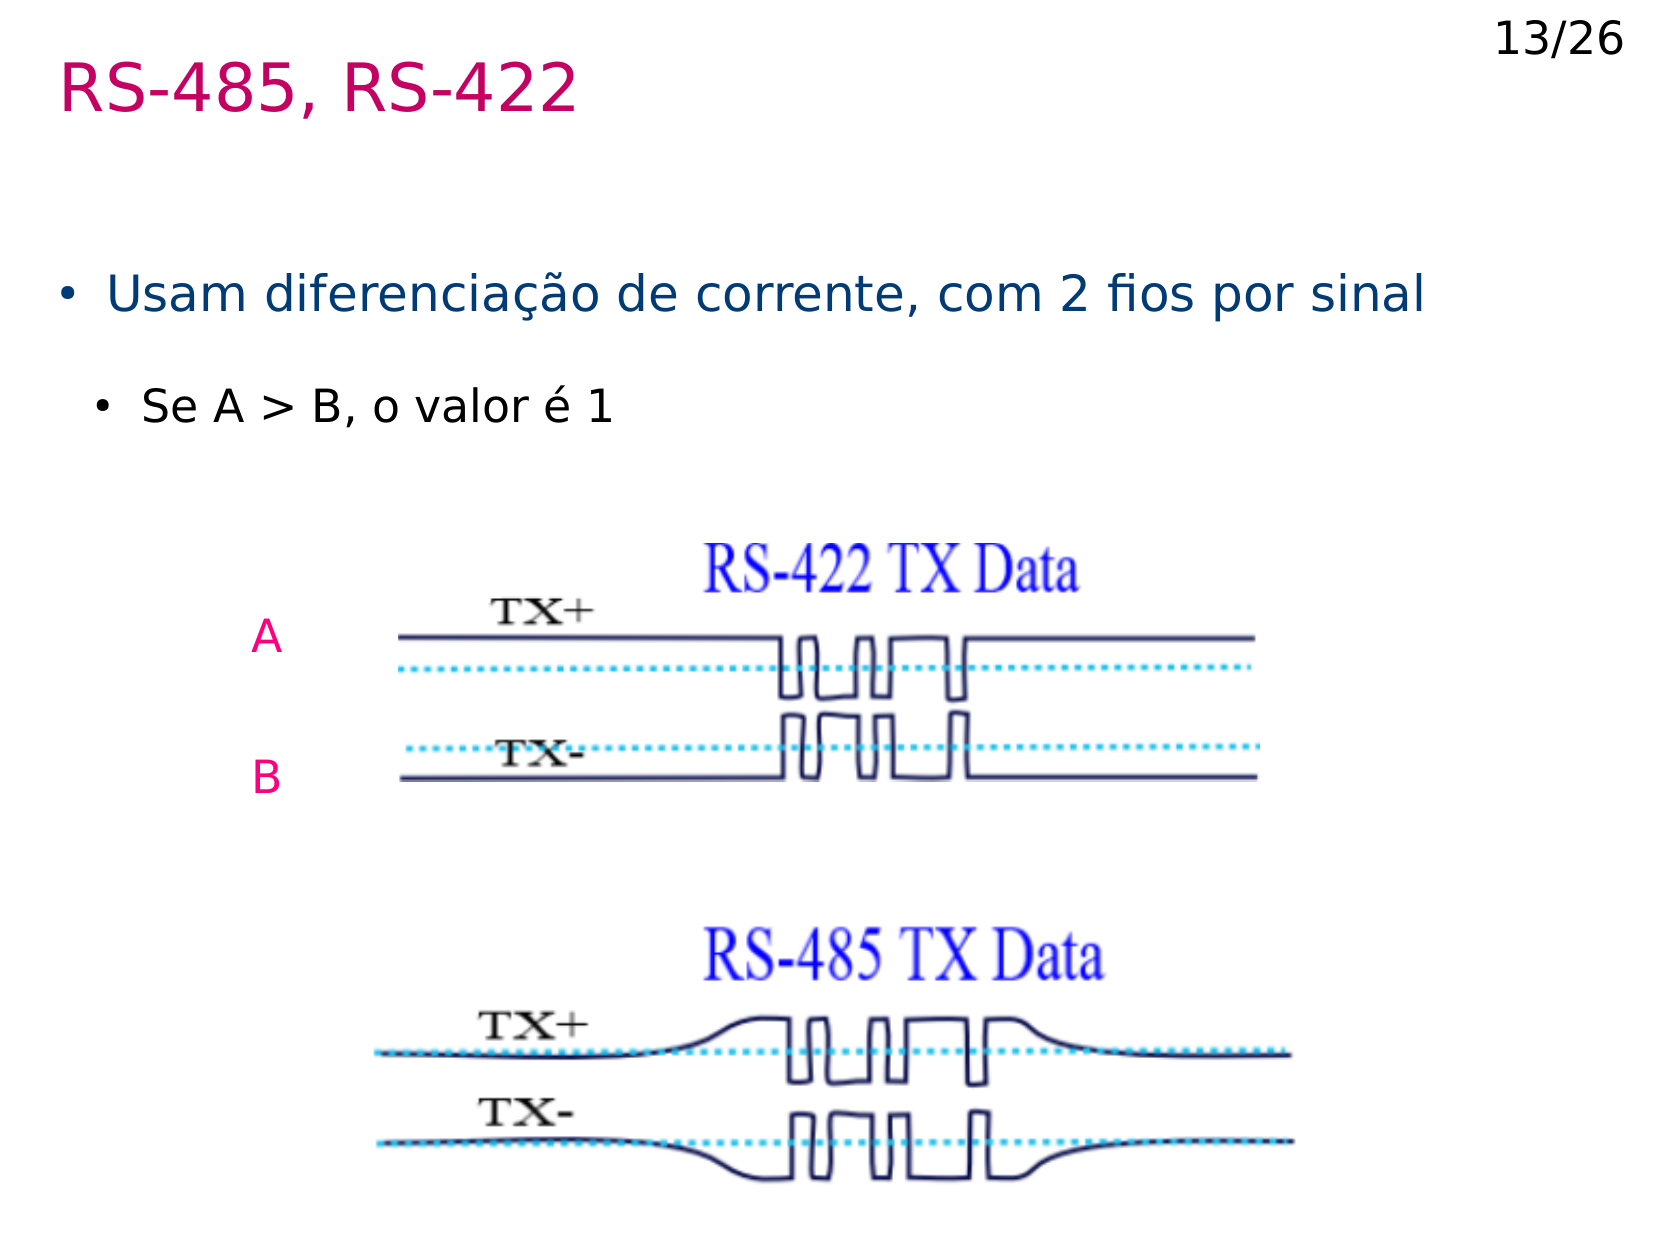

13
# RS-485, RS-422
Usam diferenciação de corrente, com 2 fios por sinal
Se A > B, o valor é 1
A
B